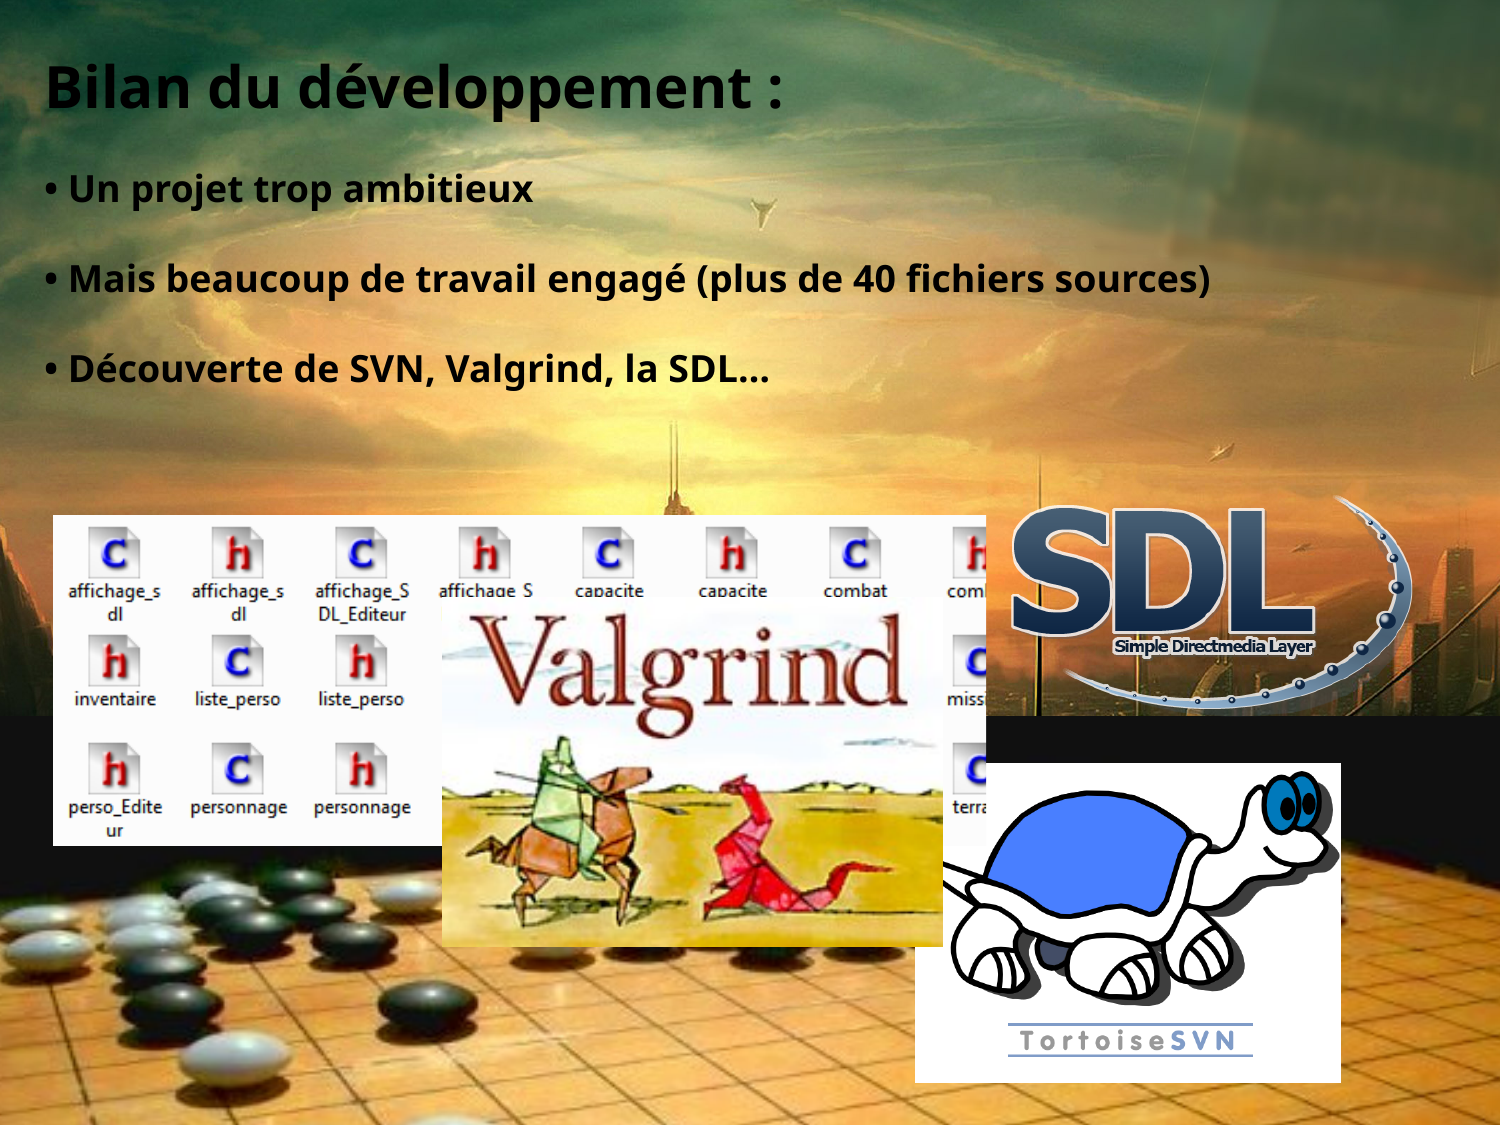

Bilan du développement :
• Un projet trop ambitieux
• Mais beaucoup de travail engagé (plus de 40 fichiers sources)
• Découverte de SVN, Valgrind, la SDL…